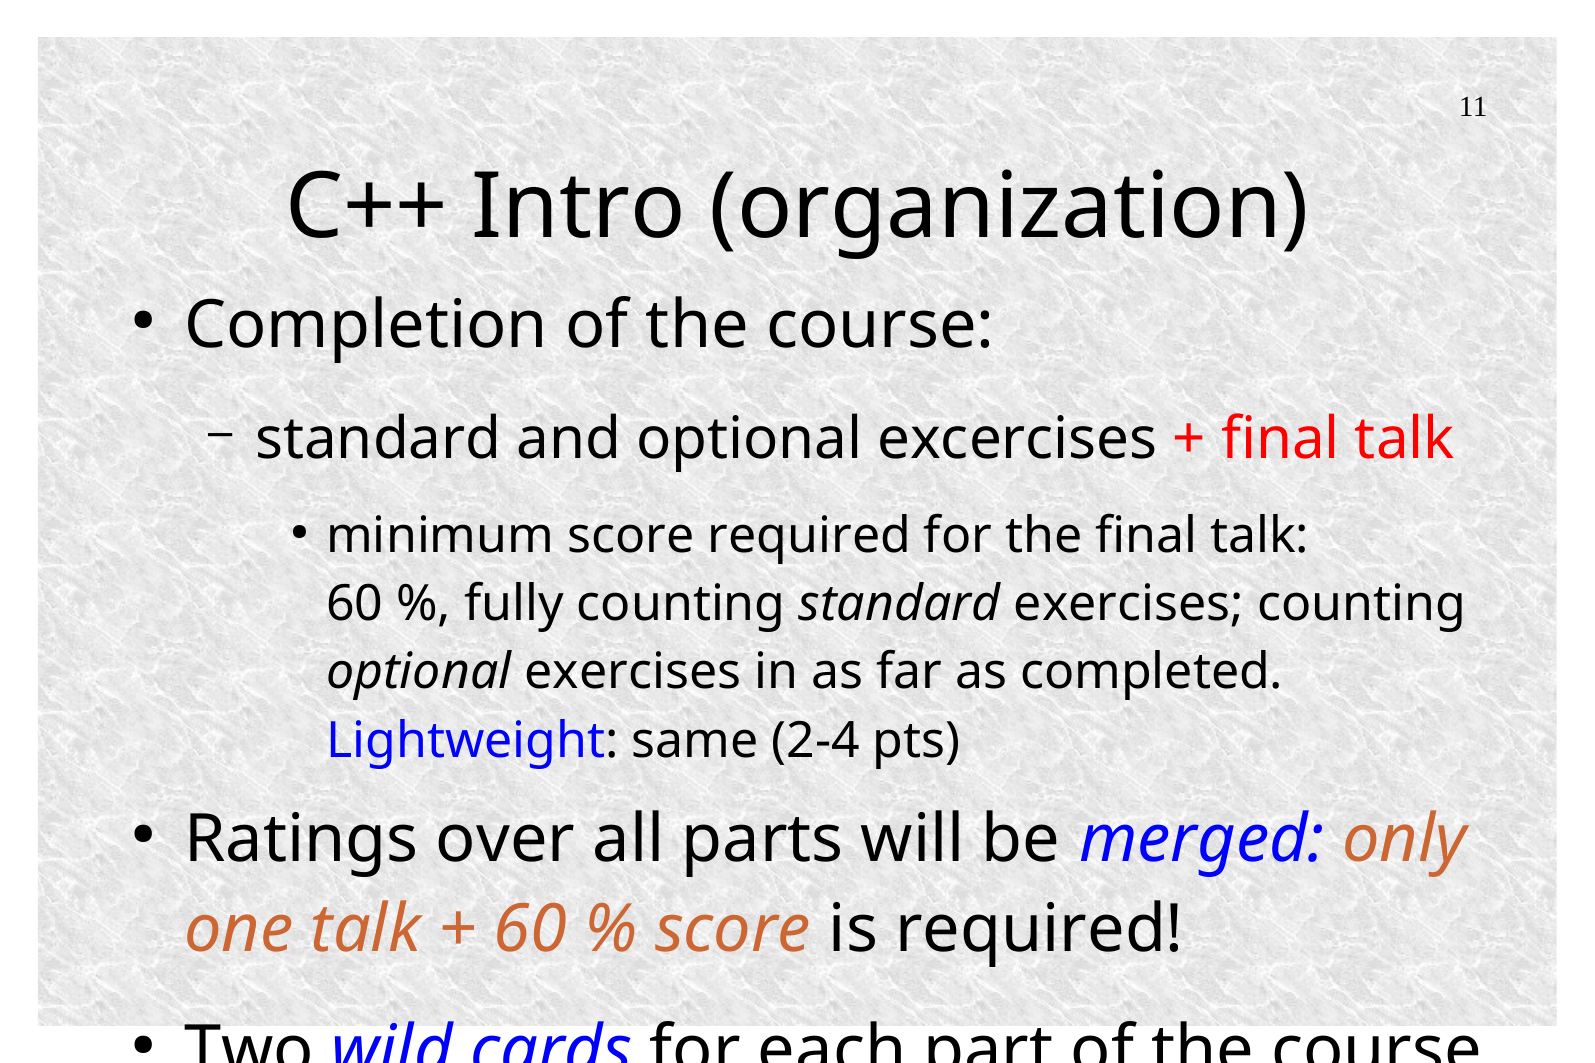

11
# C++ Intro (organization)
Completion of the course:
standard and optional excercises + final talk
minimum score required for the final talk:
60 %, fully counting standard exercises; counting optional exercises in as far as completed. Lightweight: same (2-4 pts)
Ratings over all parts will be merged: only one talk + 60 % score is required!
Two wild cards for each part of the course